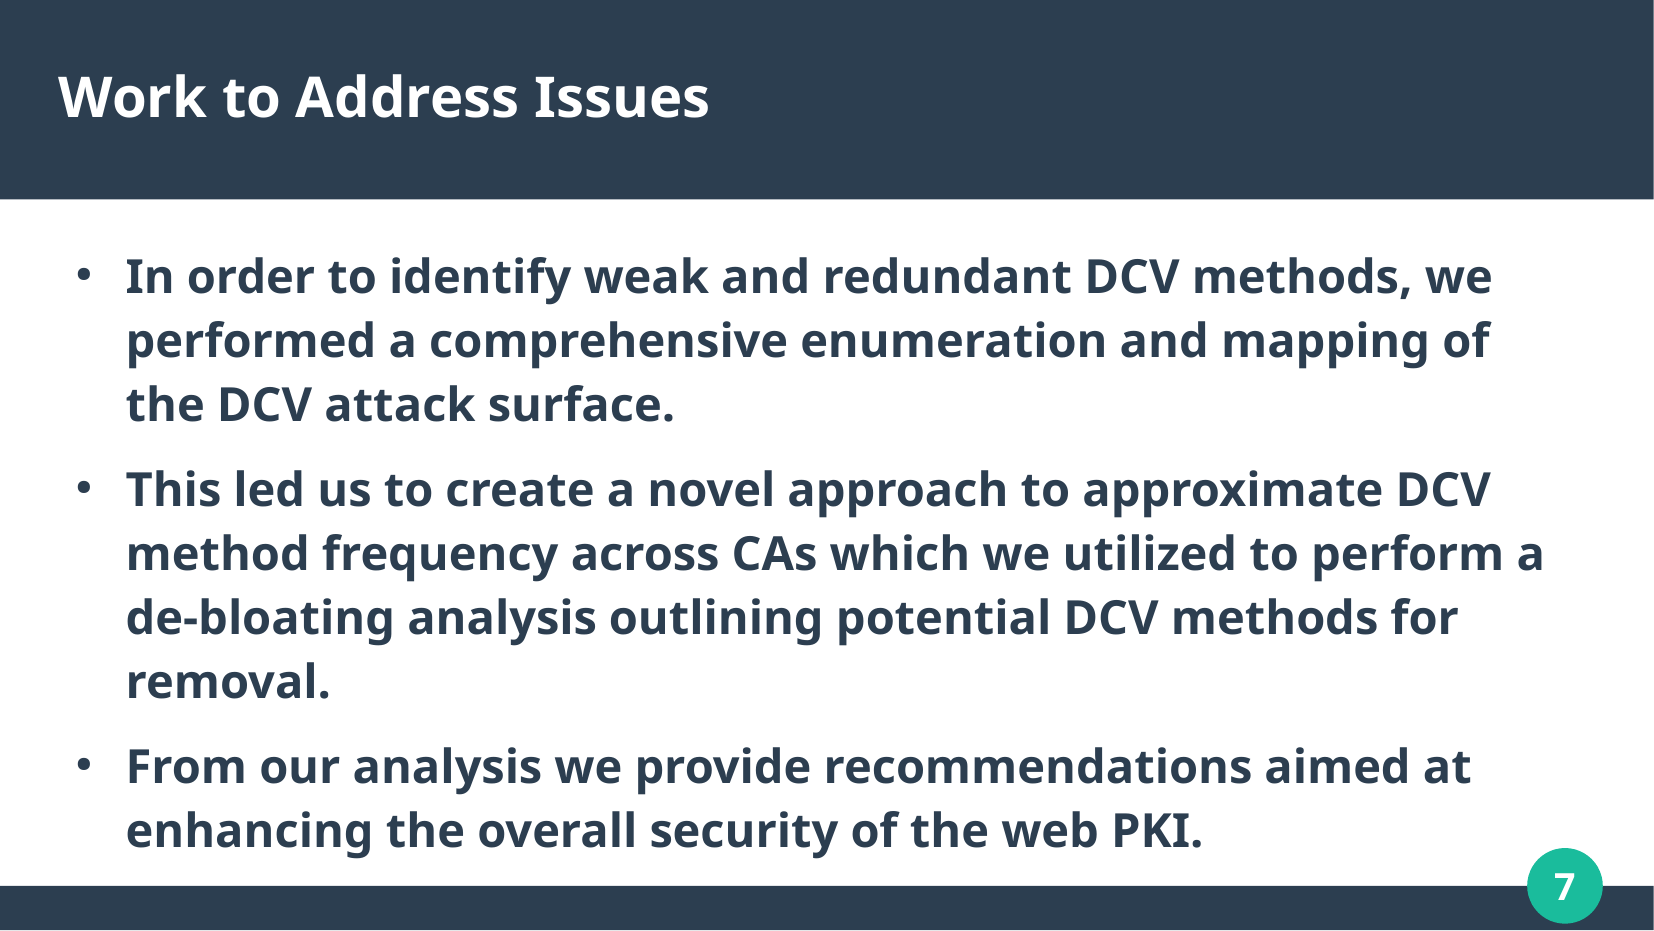

# Work to Address Issues
In order to identify weak and redundant DCV methods, we performed a comprehensive enumeration and mapping of the DCV attack surface.
This led us to create a novel approach to approximate DCV method frequency across CAs which we utilized to perform a de-bloating analysis outlining potential DCV methods for removal.
From our analysis we provide recommendations aimed at enhancing the overall security of the web PKI.
7